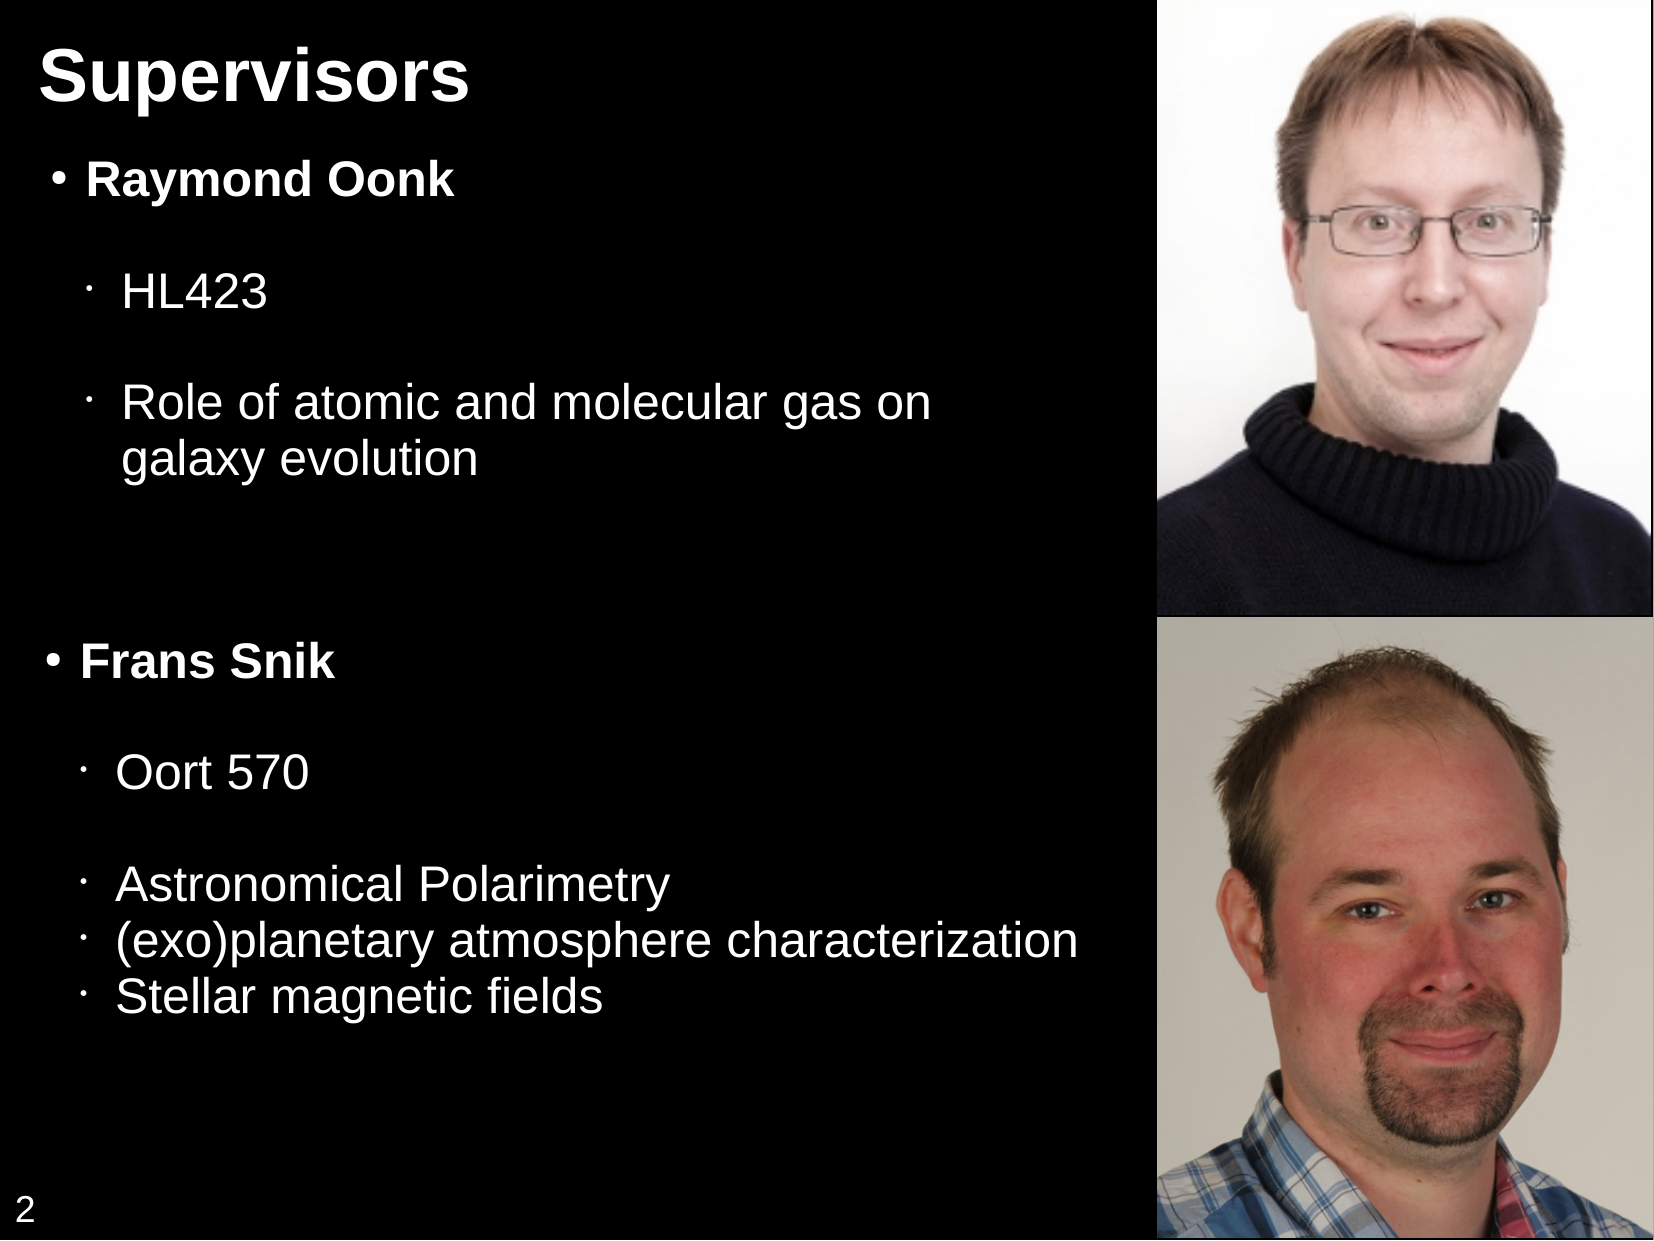

Supervisors
Raymond Oonk
HL423
Role of atomic and molecular gas on galaxy evolution
Frans Snik
Oort 570
Astronomical Polarimetry
(exo)planetary atmosphere characterization
Stellar magnetic fields
2